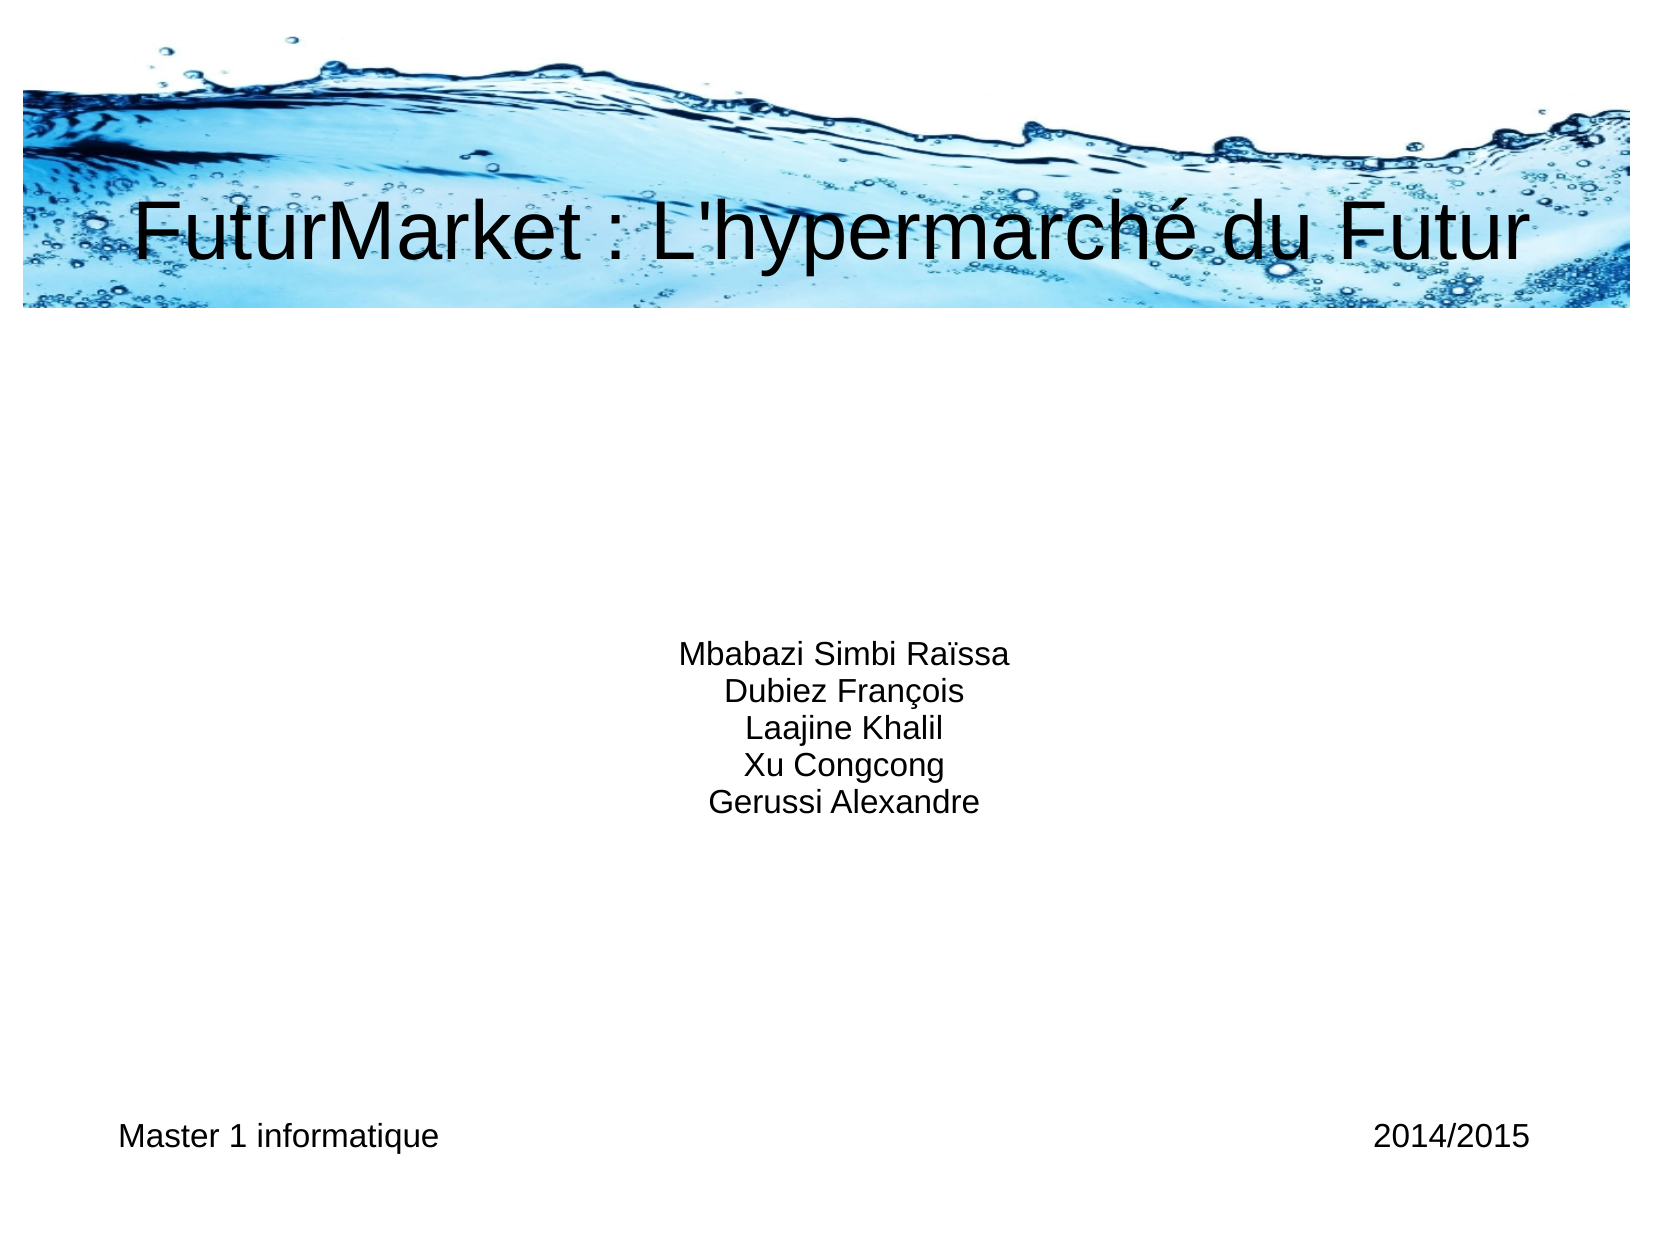

# Mbabazi Simbi Raïssa
Dubiez François
Laajine Khalil
Xu Congcong
Gerussi Alexandre
Master 1 informatique 													2014/2015